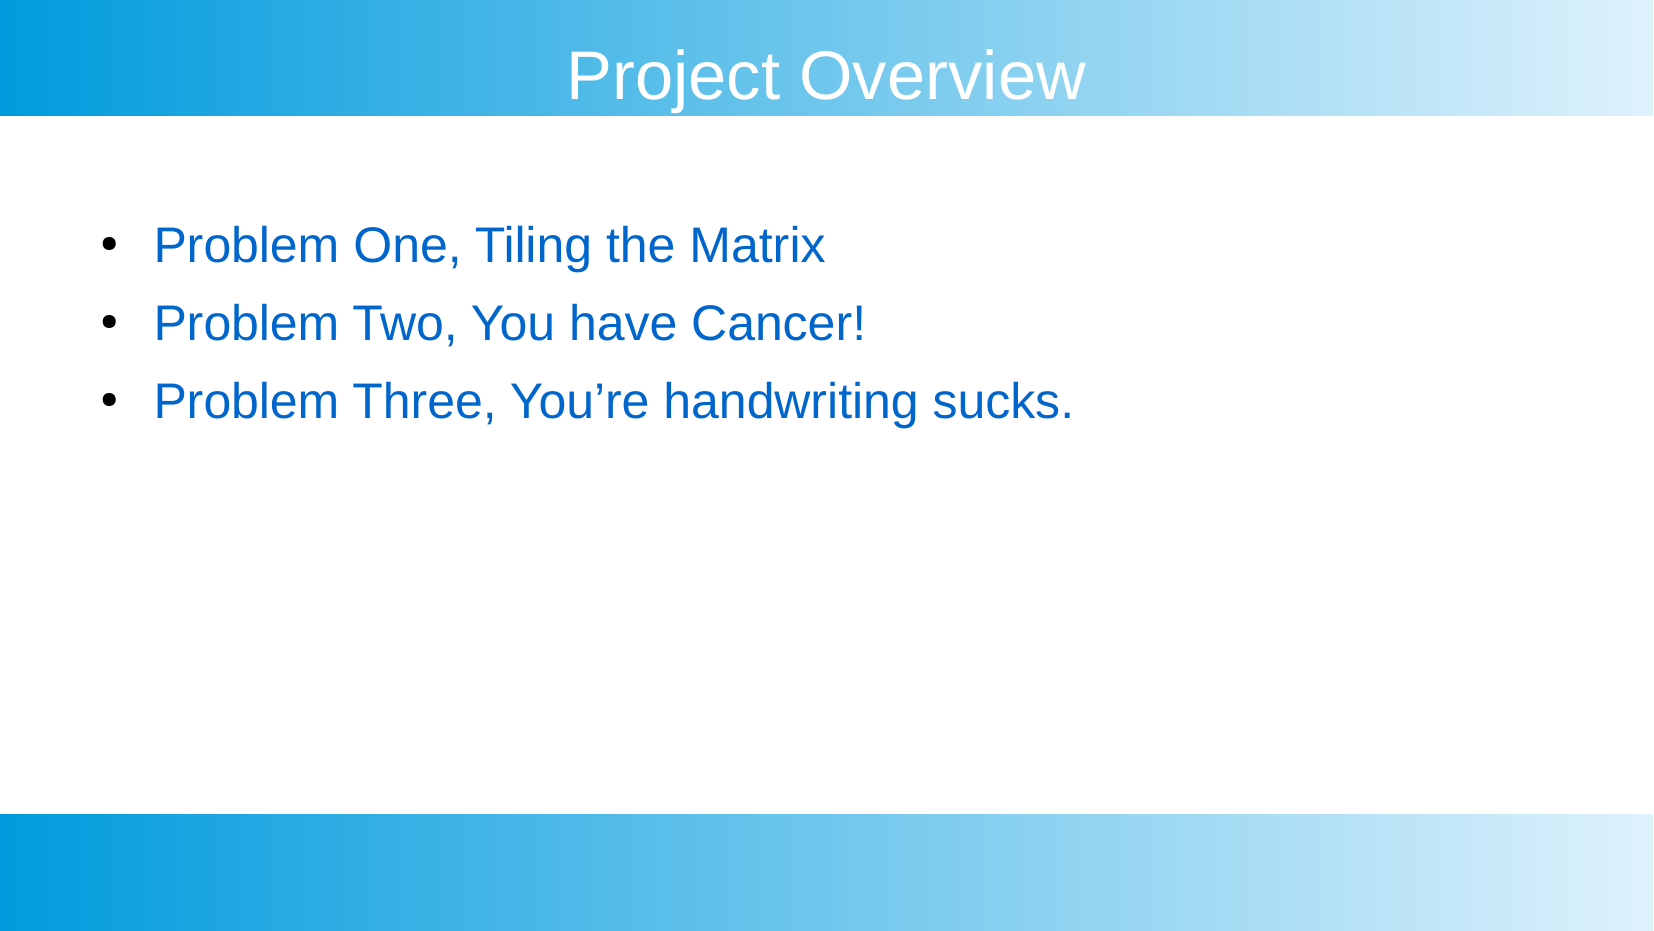

# Project Overview
Problem One, Tiling the Matrix
Problem Two, You have Cancer!
Problem Three, You’re handwriting sucks.